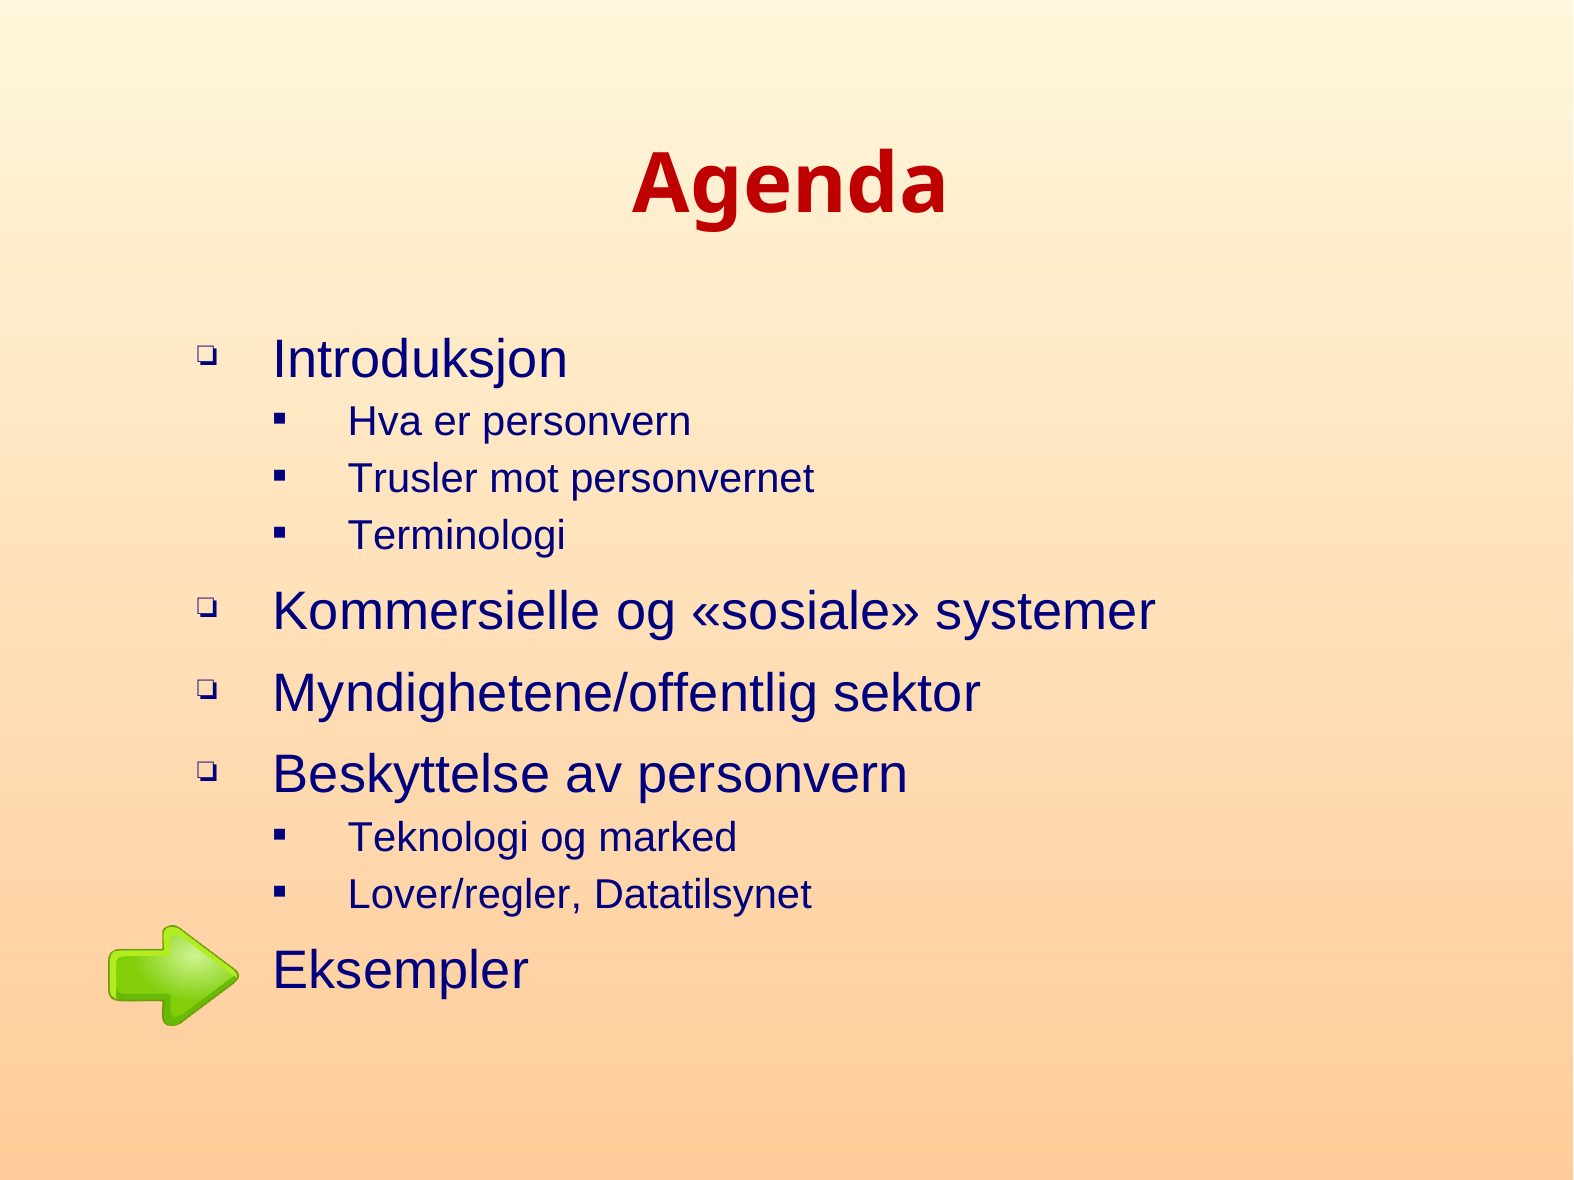

# Agenda
Introduksjon
Hva er personvern
Trusler mot personvernet
Terminologi
Kommersielle og «sosiale» systemer
Myndighetene/offentlig sektor
Beskyttelse av personvern
Teknologi og marked
Lover/regler, Datatilsynet
Eksempler